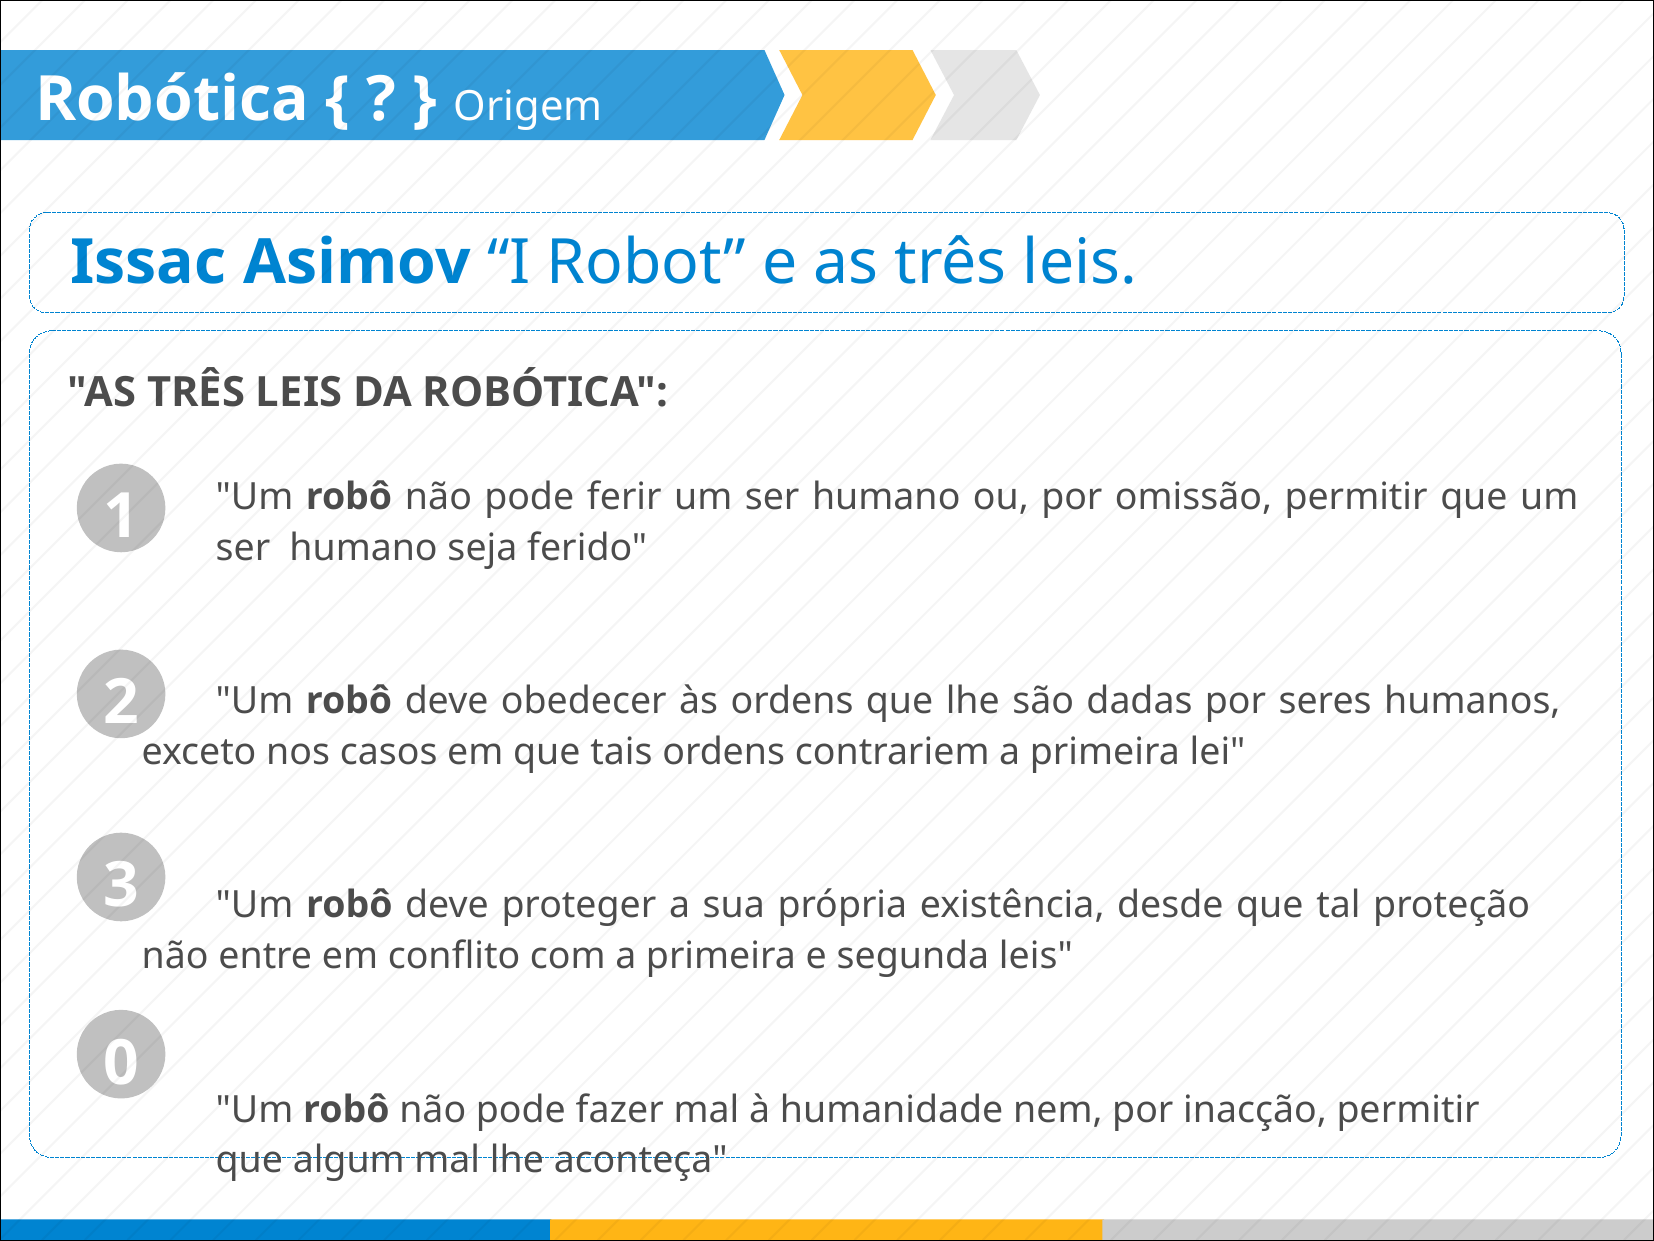

Robótica { ? } Origem
Issac Asimov “I Robot” e as três leis.
"AS TRÊS LEIS DA ROBÓTICA":
		"Um robô não pode ferir um ser humano ou, por omissão, permitir que um 		ser 	humano seja ferido"
		"Um robô deve obedecer às ordens que lhe são dadas por seres humanos, 		exceto nos casos em que tais ordens contrariem a primeira lei"
		"Um robô deve proteger a sua própria existência, desde que tal proteção 		não entre em conflito com a primeira e segunda leis"
		"Um robô não pode fazer mal à humanidade nem, por inacção, permitir
		que algum mal lhe aconteça"
1
2
3
0